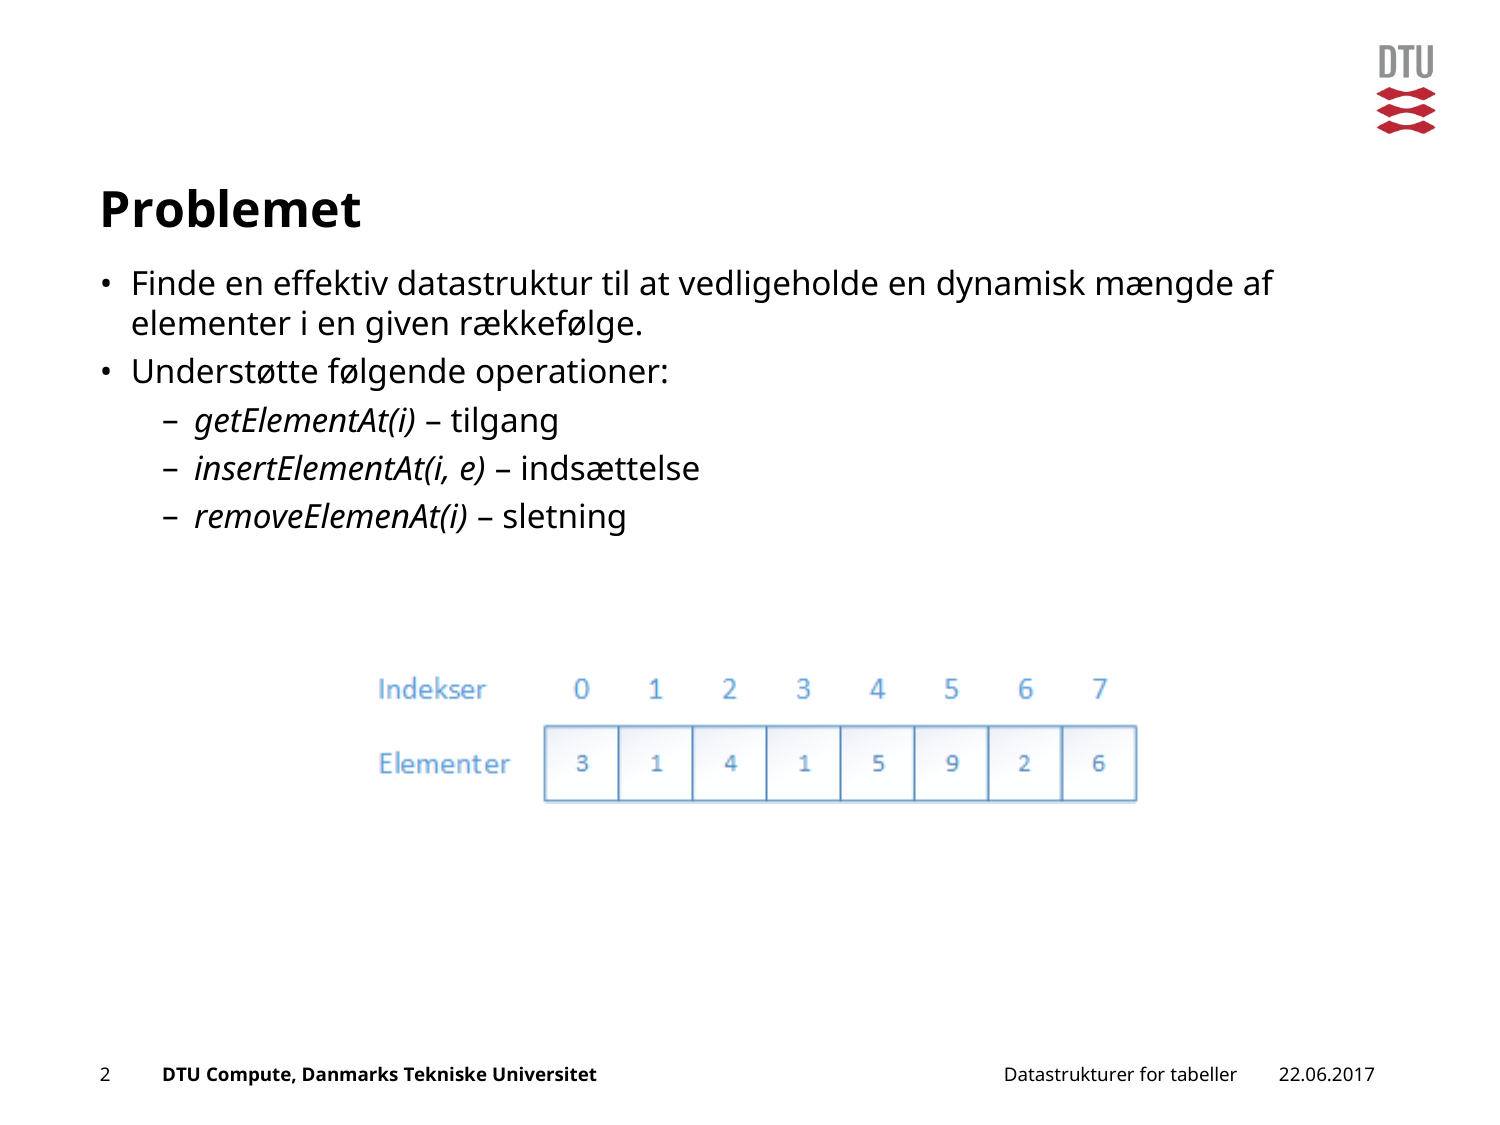

# Problemet
Finde en effektiv datastruktur til at vedligeholde en dynamisk mængde af elementer i en given rækkefølge.
Understøtte følgende operationer:
getElementAt(i) – tilgang
insertElementAt(i, e) – indsættelse
removeElemenAt(i) – sletning